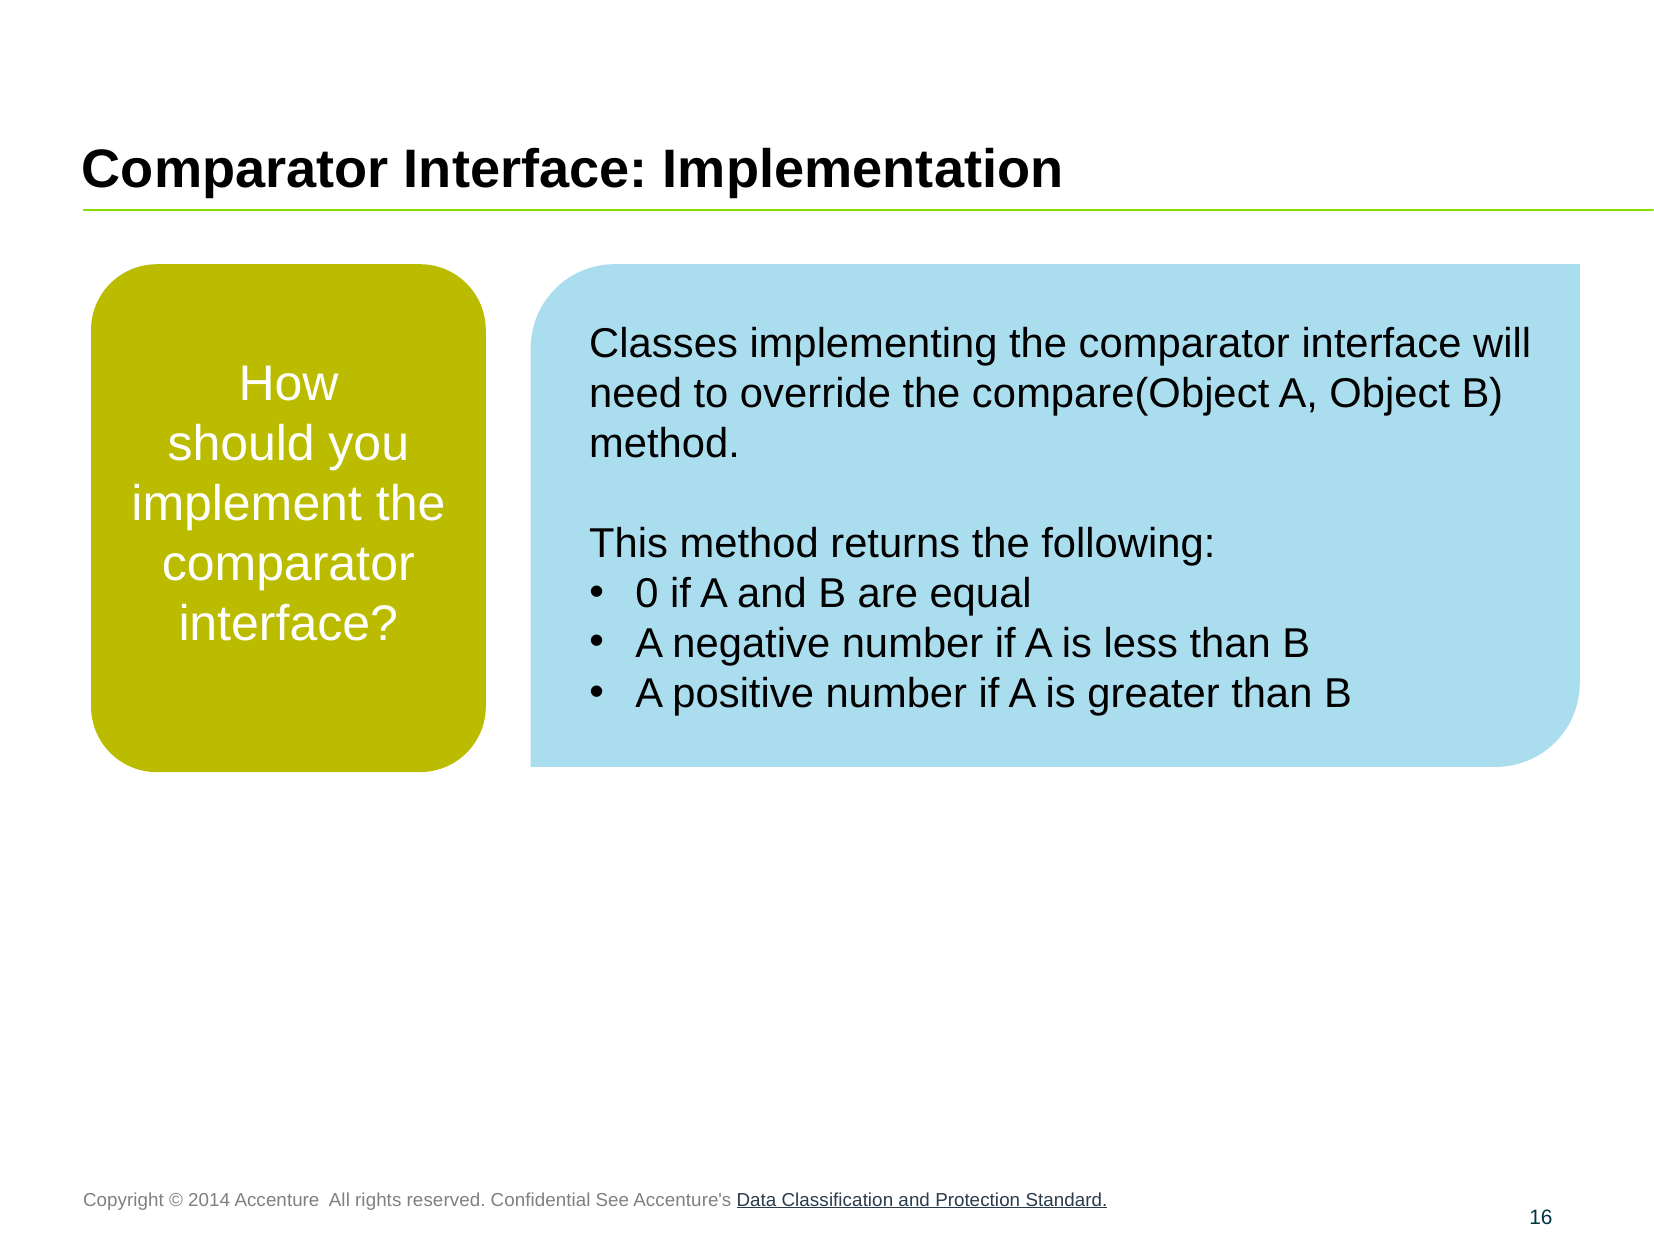

# Comparator Interface: Implementation
How
should you implement the comparator interface?
Classes implementing the comparator interface will need to override the compare(Object A, Object B) method.
This method returns the following:
0 if A and B are equal
A negative number if A is less than B
A positive number if A is greater than B
16